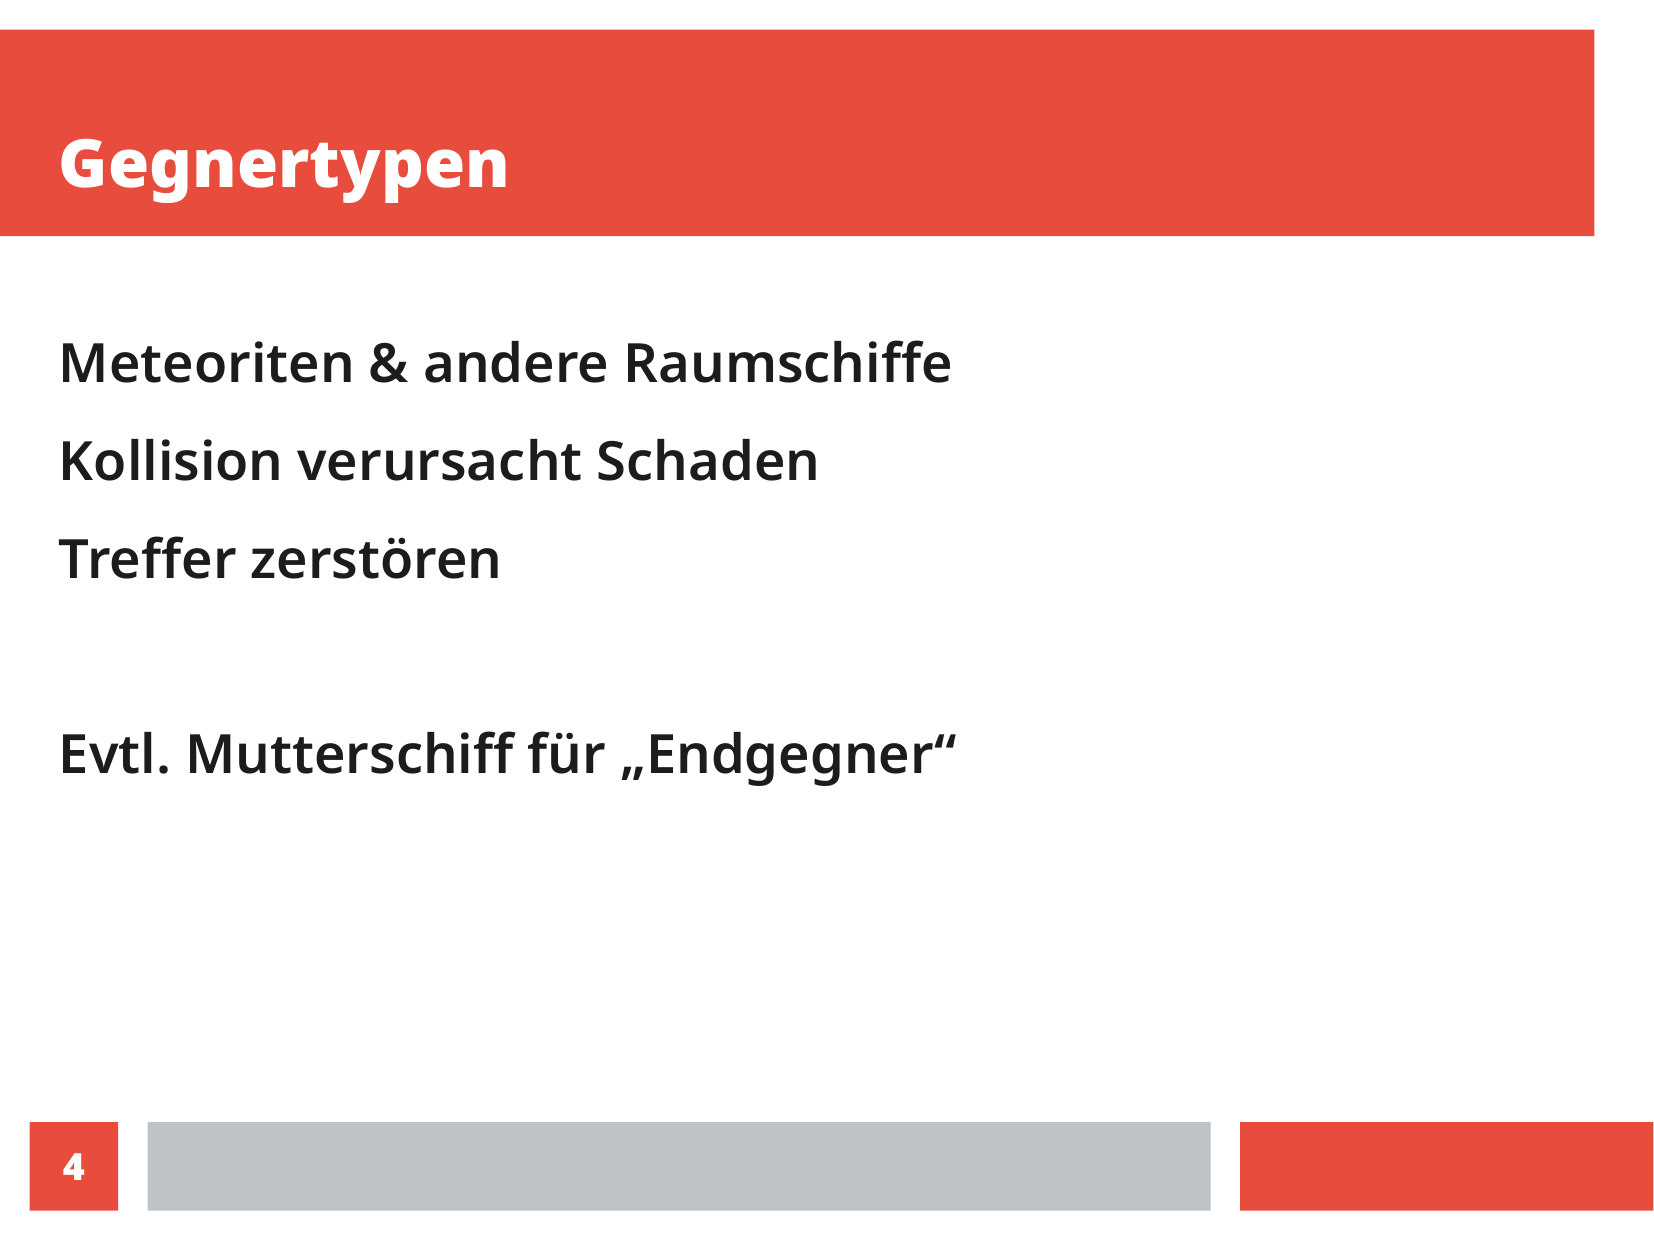

# Gegnertypen
Meteoriten & andere Raumschiffe
Kollision verursacht Schaden
Treffer zerstören
Evtl. Mutterschiff für „Endgegner“
4